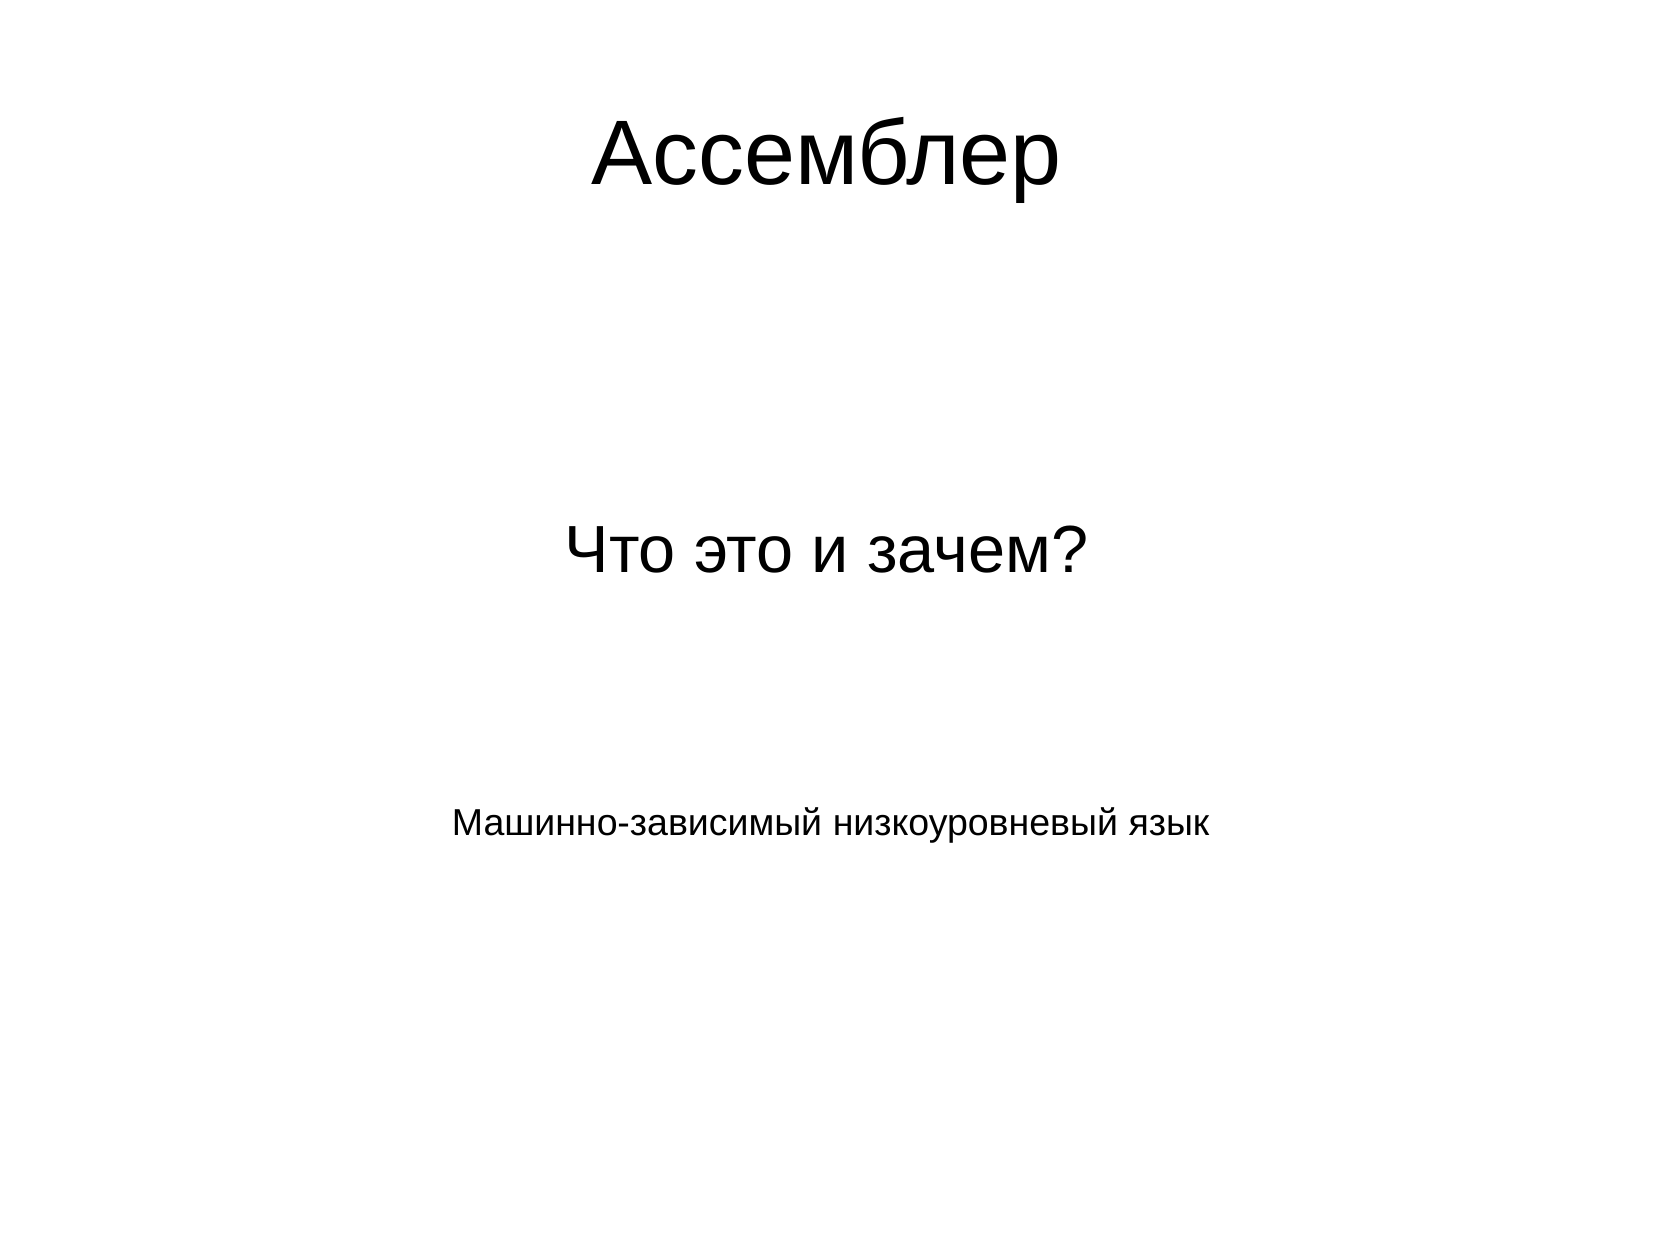

# Ассемблер
Что это и зачем?
Машинно-зависимый низкоуровневый язык